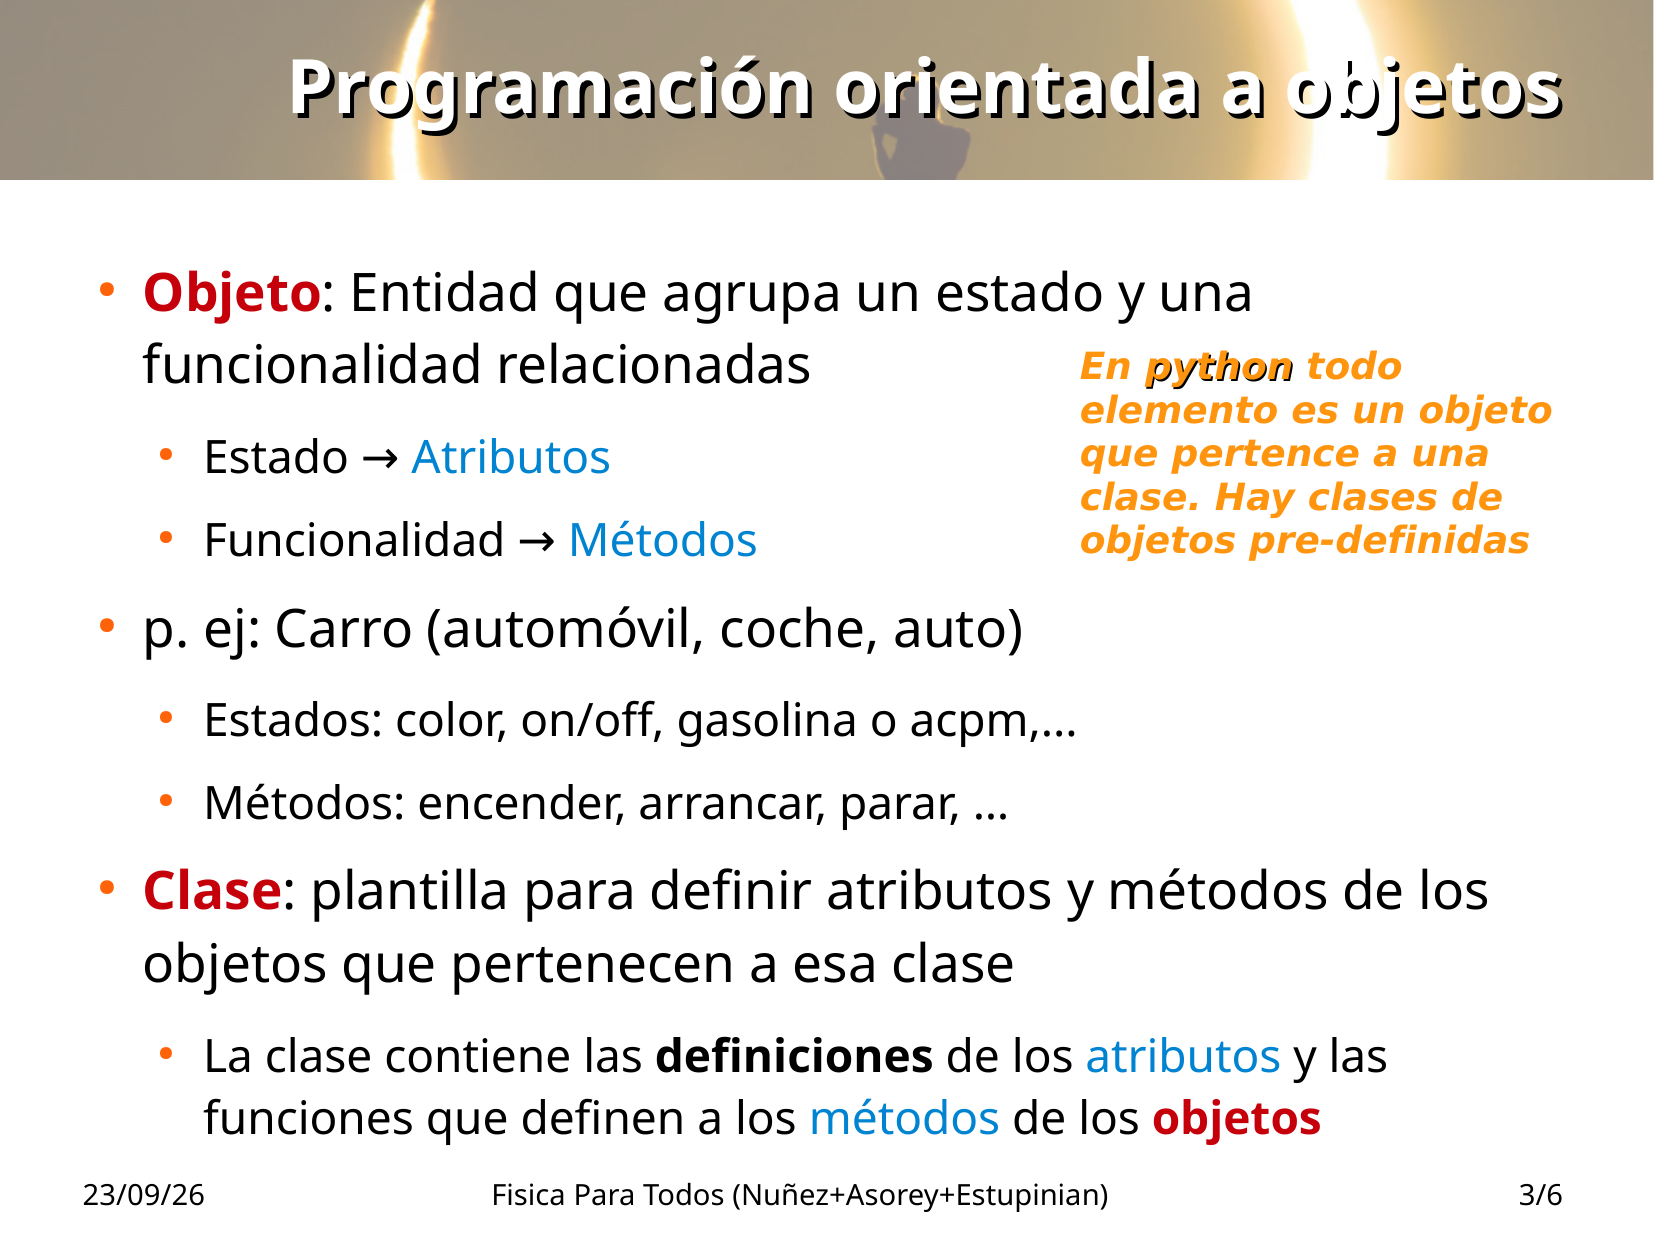

# Programación orientada a objetos
Objeto: Entidad que agrupa un estado y una funcionalidad relacionadas
Estado → Atributos
Funcionalidad → Métodos
p. ej: Carro (automóvil, coche, auto)
Estados: color, on/off, gasolina o acpm,...
Métodos: encender, arrancar, parar, …
Clase: plantilla para definir atributos y métodos de los objetos que pertenecen a esa clase
La clase contiene las definiciones de los atributos y las funciones que definen a los métodos de los objetos
En python todo elemento es un objeto que pertence a una clase. Hay clases de objetos pre-definidas
Fisica Para Todos (Nuñez+Asorey+Estupinian)
3